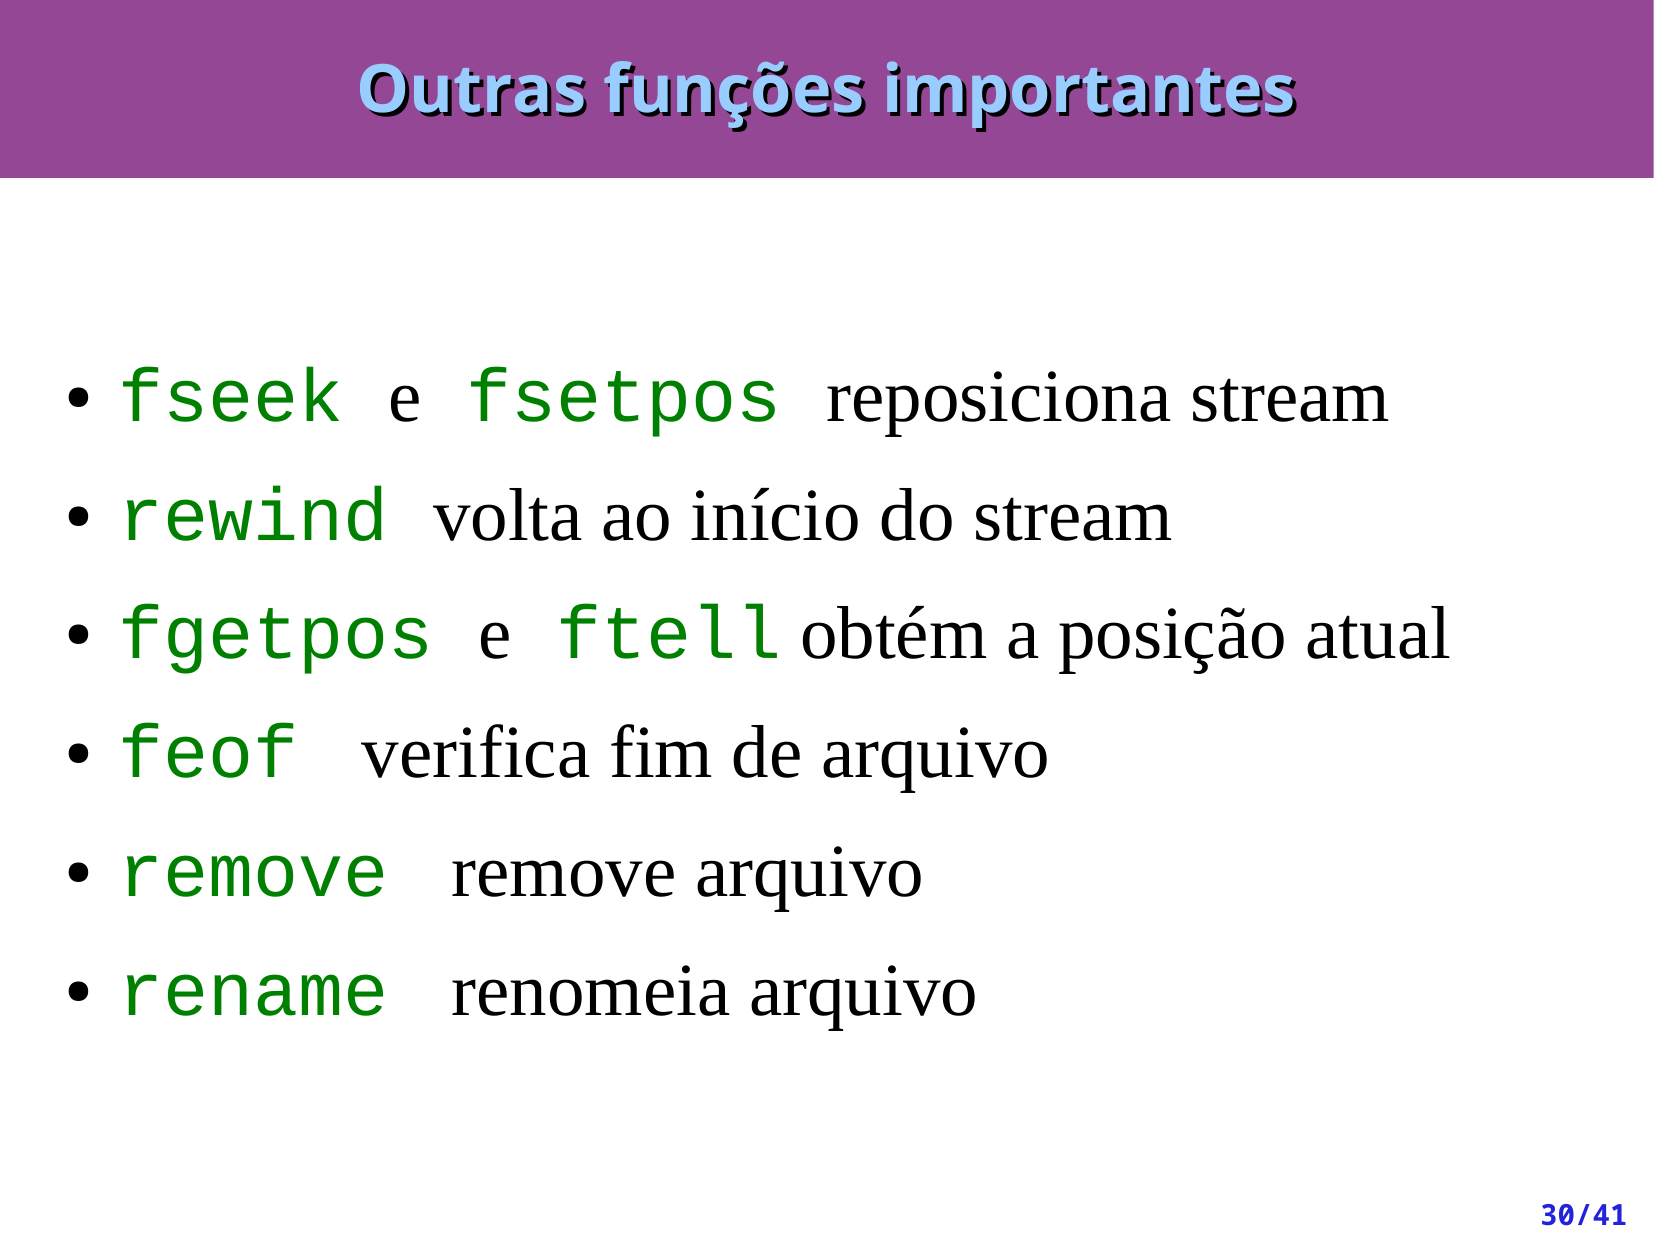

# Outras funções importantes
fseek e fsetpos reposiciona stream
rewind volta ao início do stream
fgetpos e ftell obtém a posição atual
feof verifica fim de arquivo
remove remove arquivo
rename renomeia arquivo
30